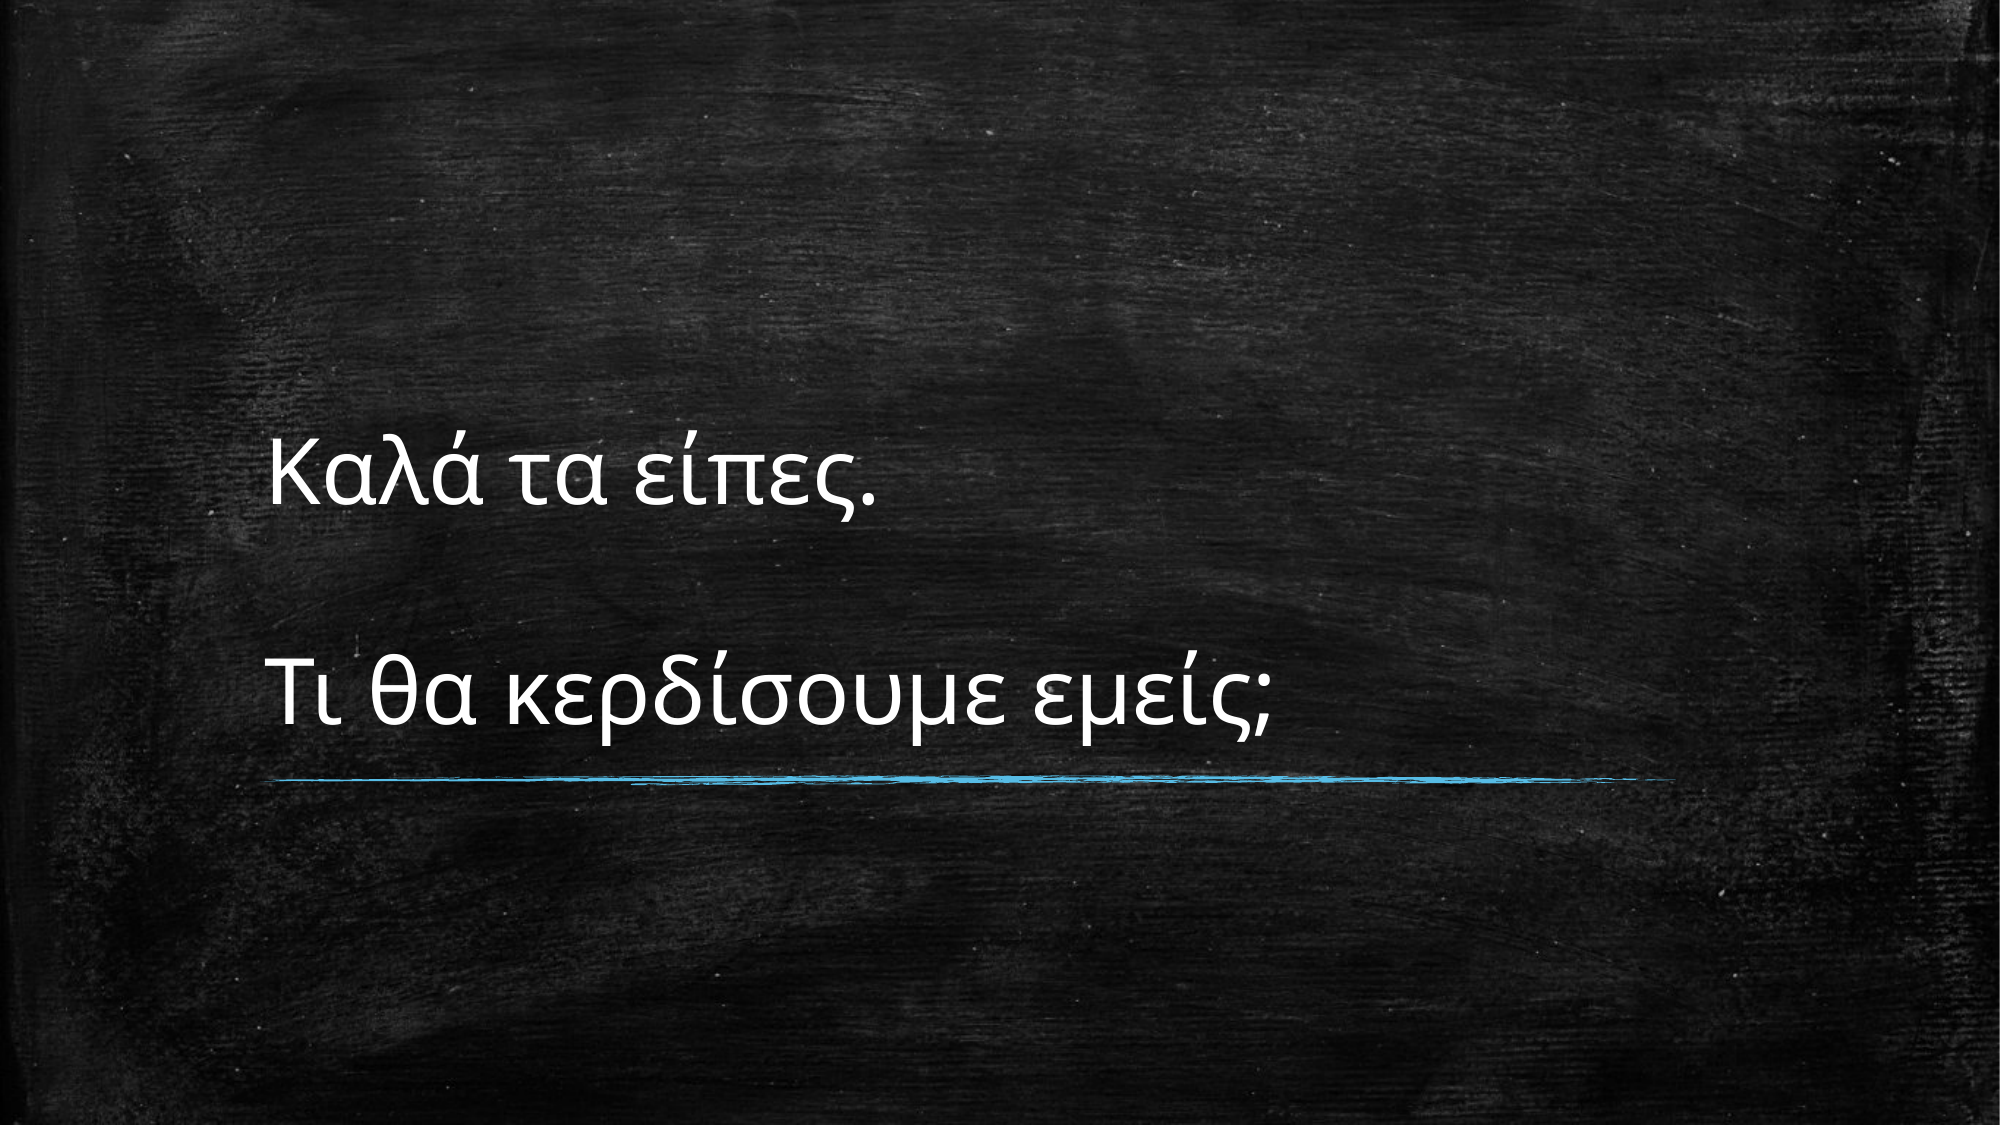

# Καλά τα είπες. Τι θα κερδίσουμε εμείς;